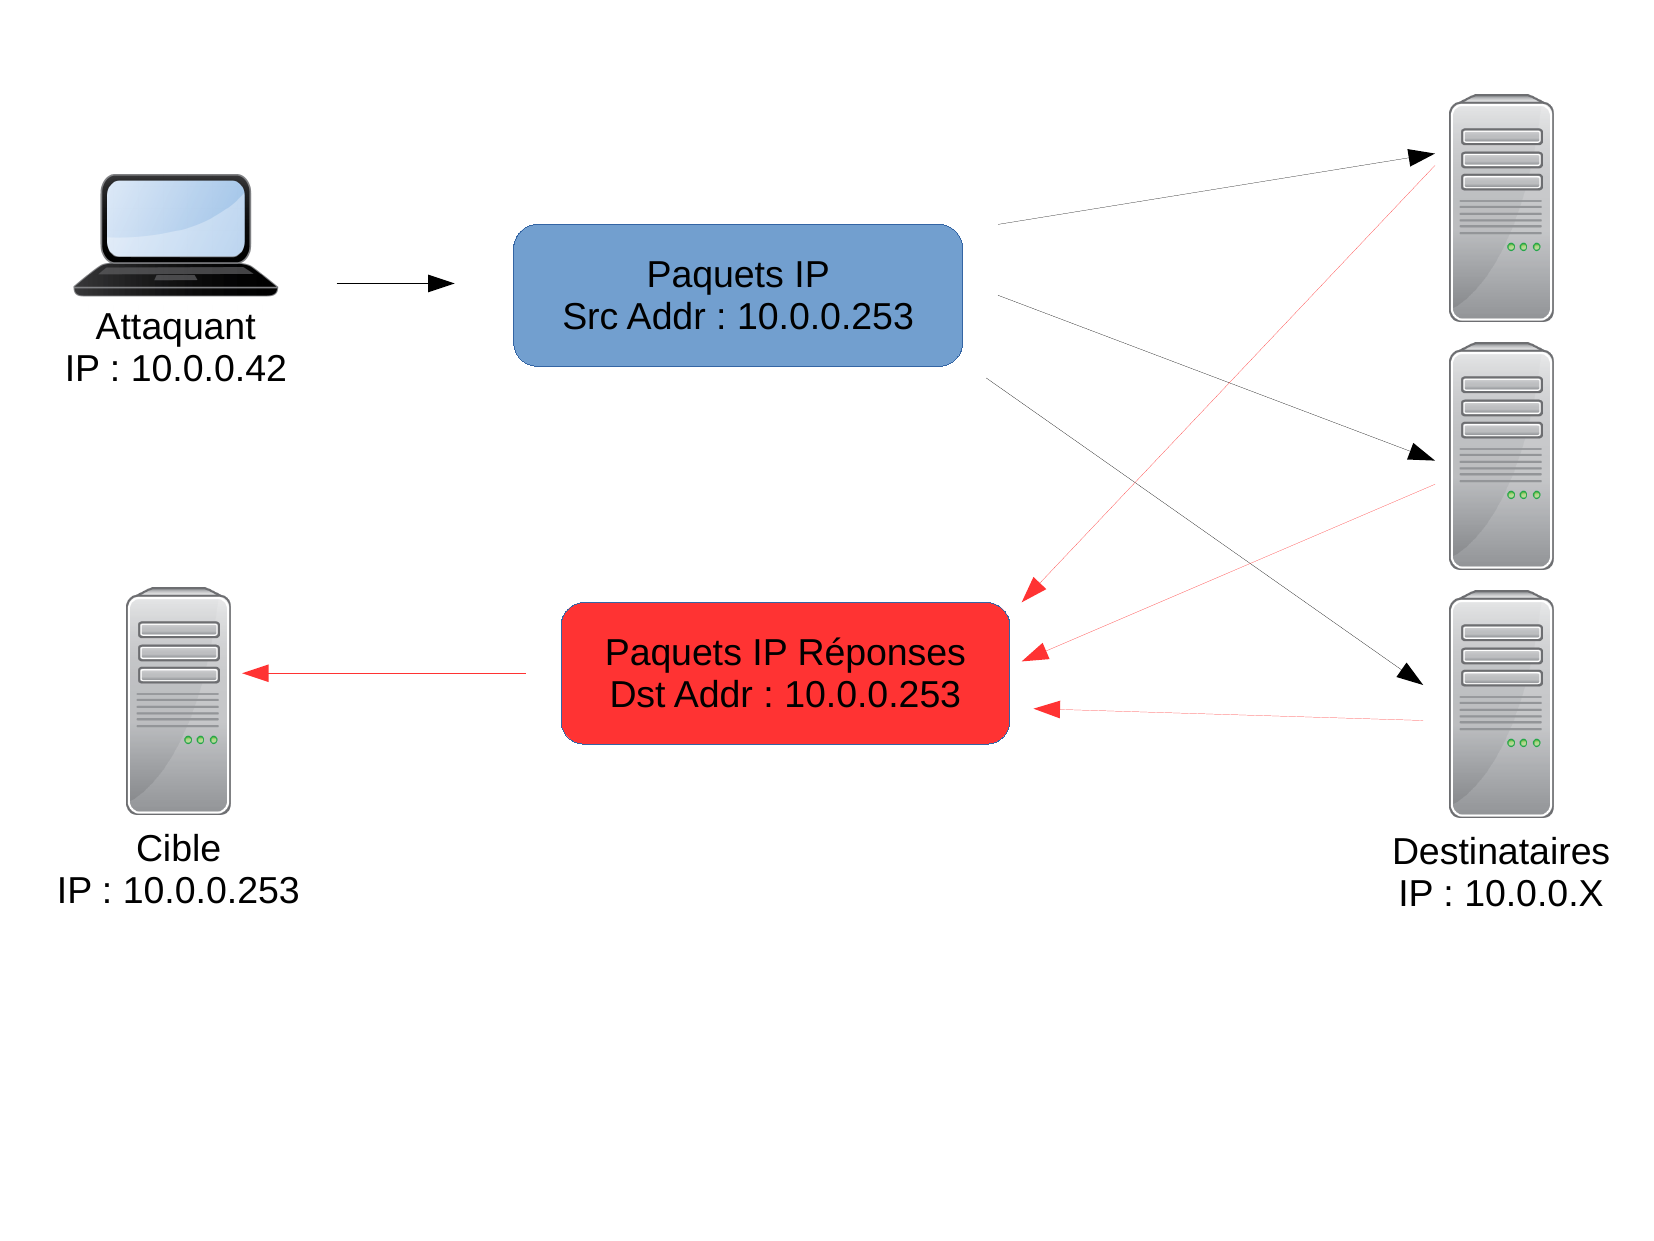

Attaquant
IP : 10.0.0.42
Paquets IP
Src Addr : 10.0.0.253
Cible
IP : 10.0.0.253
Destinataires
IP : 10.0.0.X
Paquets IP Réponses
Dst Addr : 10.0.0.253